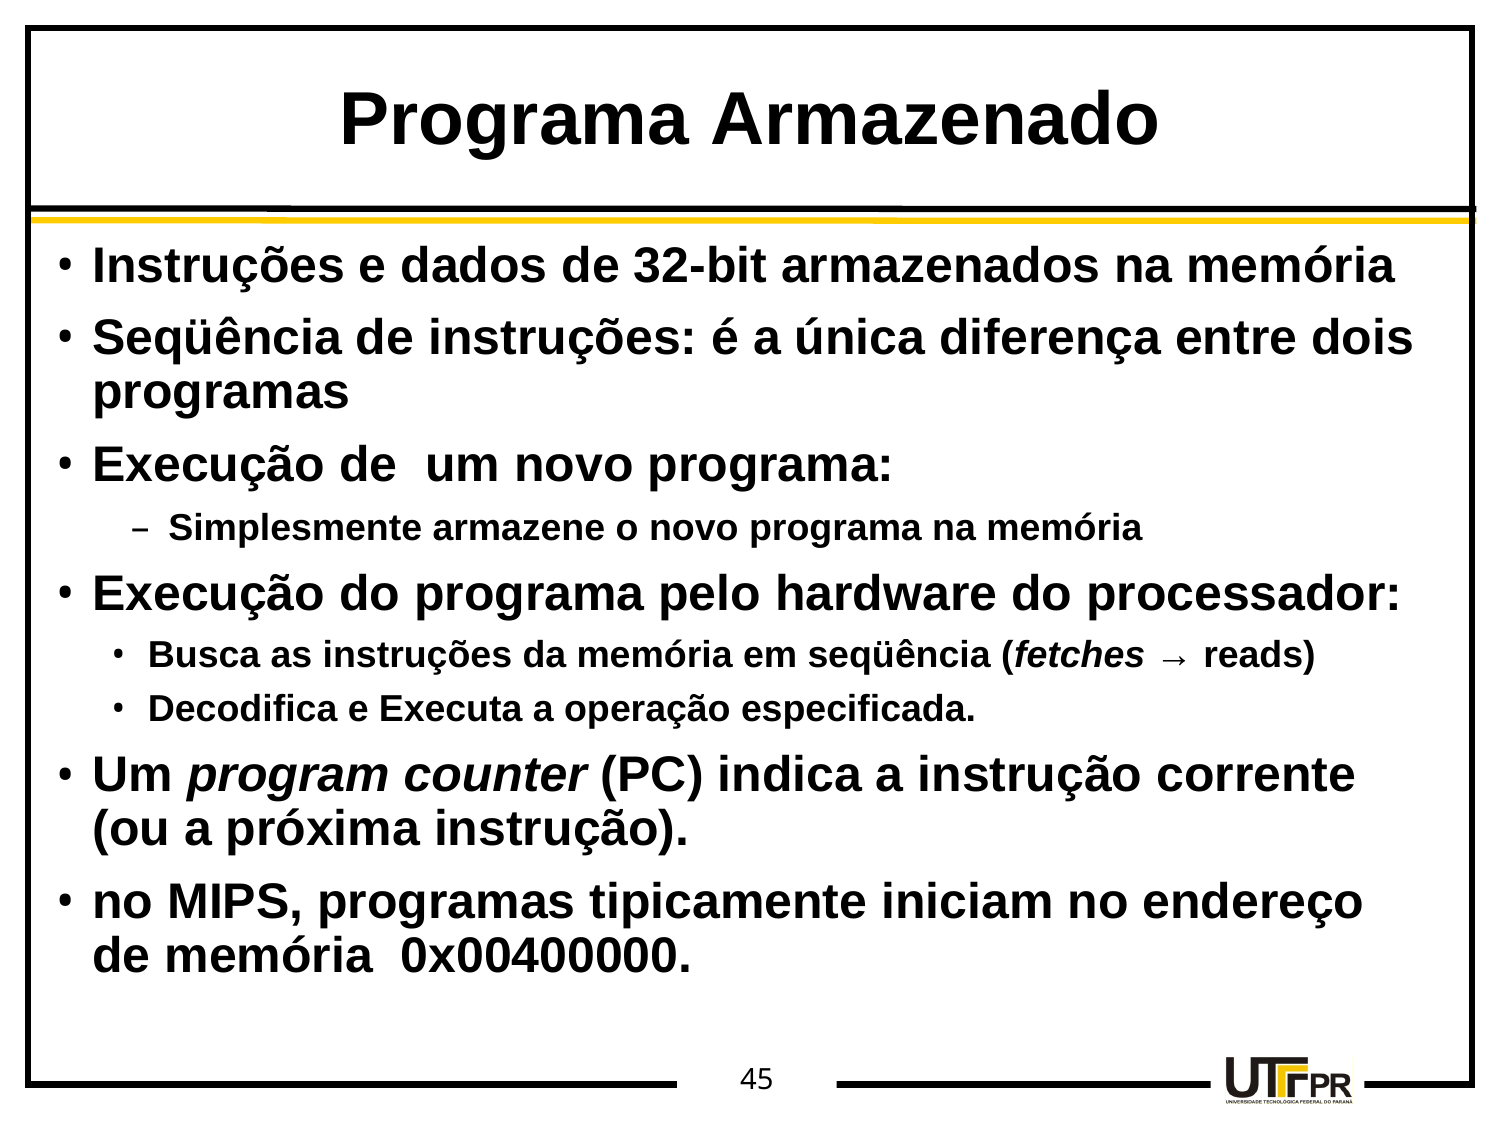

# Programa Armazenado
Instruções e dados de 32-bit armazenados na memória
Seqüência de instruções: é a única diferença entre dois programas
Execução de um novo programa:
Simplesmente armazene o novo programa na memória
Execução do programa pelo hardware do processador:
Busca as instruções da memória em seqüência (fetches → reads)
Decodifica e Executa a operação especificada.
Um program counter (PC) indica a instrução corrente (ou a próxima instrução).
no MIPS, programas tipicamente iniciam no endereço de memória 0x00400000.